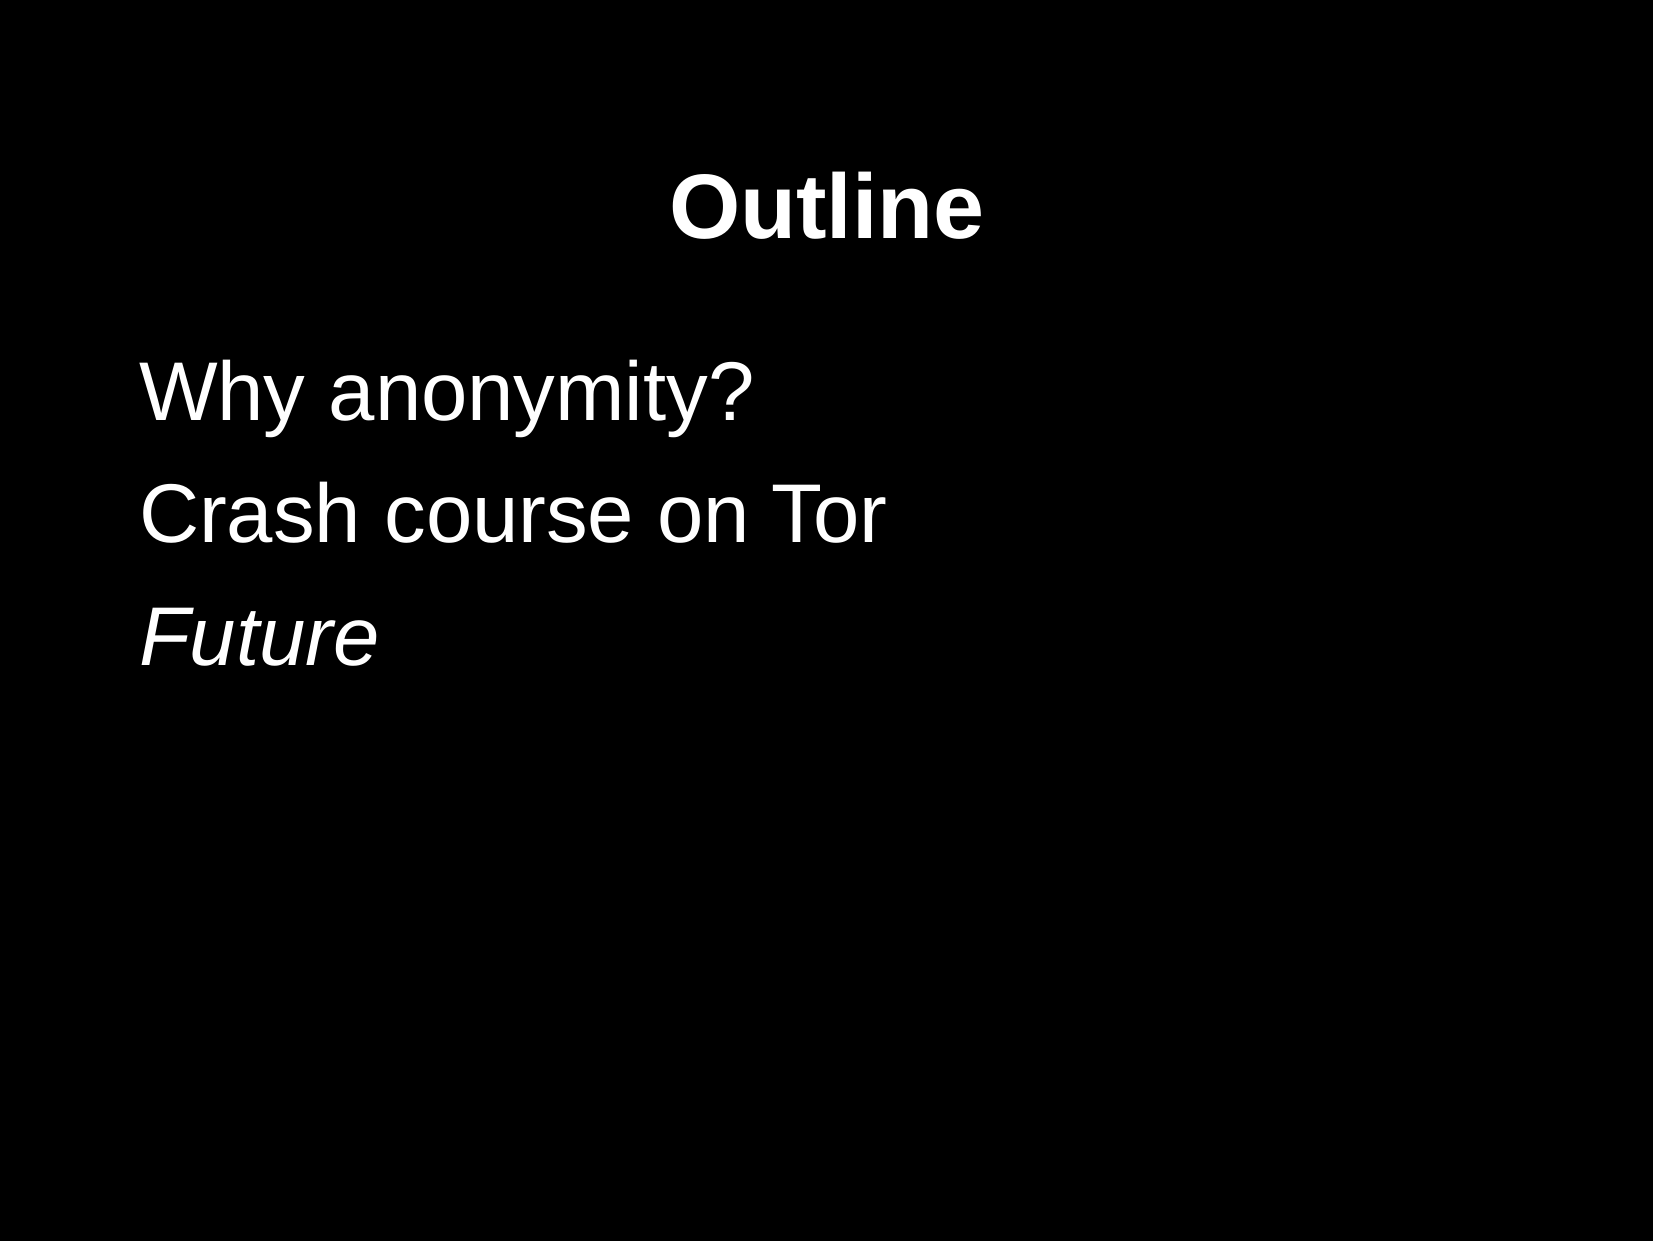

# Outline
Why anonymity?
Crash course on Tor
Future